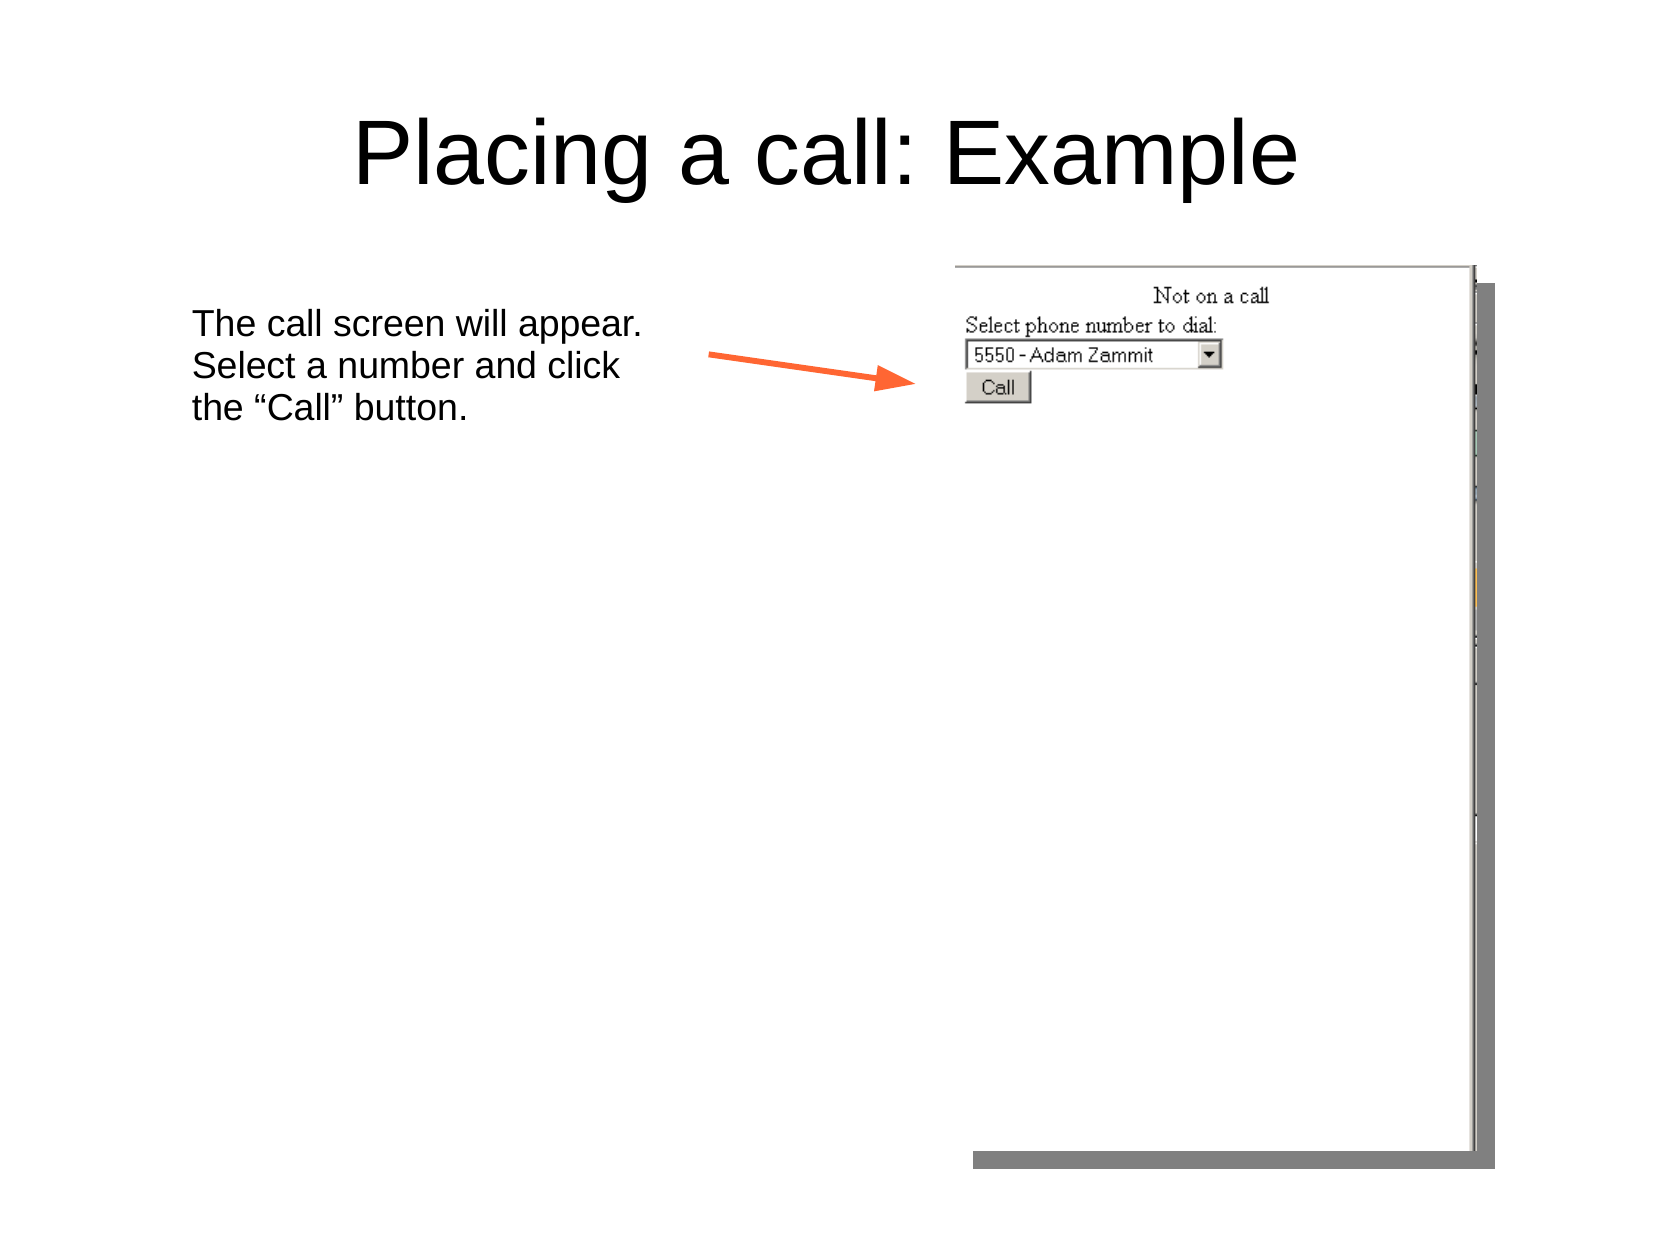

# Placing a call: Example
The call screen will appear.
Select a number and click the “Call” button.